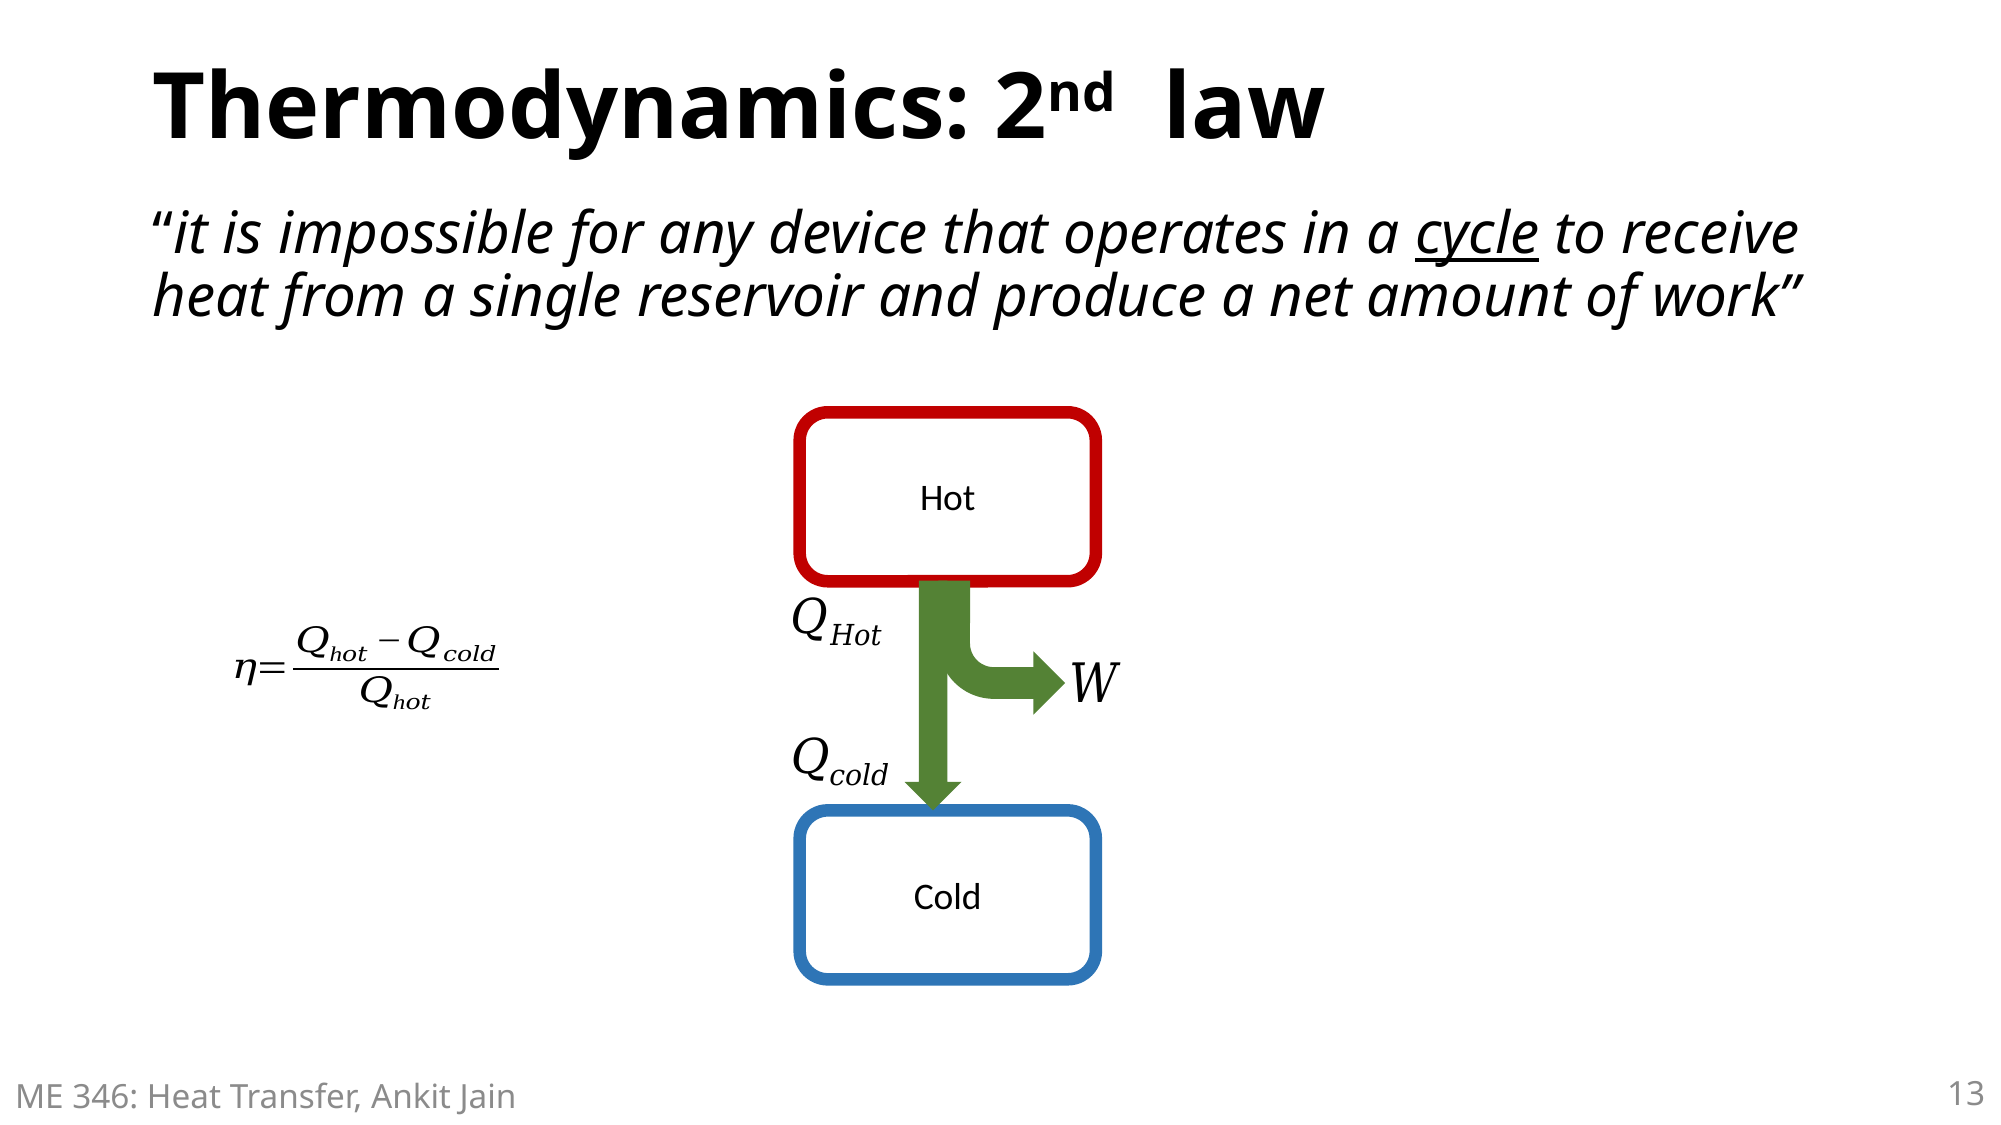

# Thermodynamics: 2nd law
“it is impossible for any device that operates in a cycle to receive heat from a single reservoir and produce a net amount of work”
Hot
Cold
ME 346: Heat Transfer, Ankit Jain
13